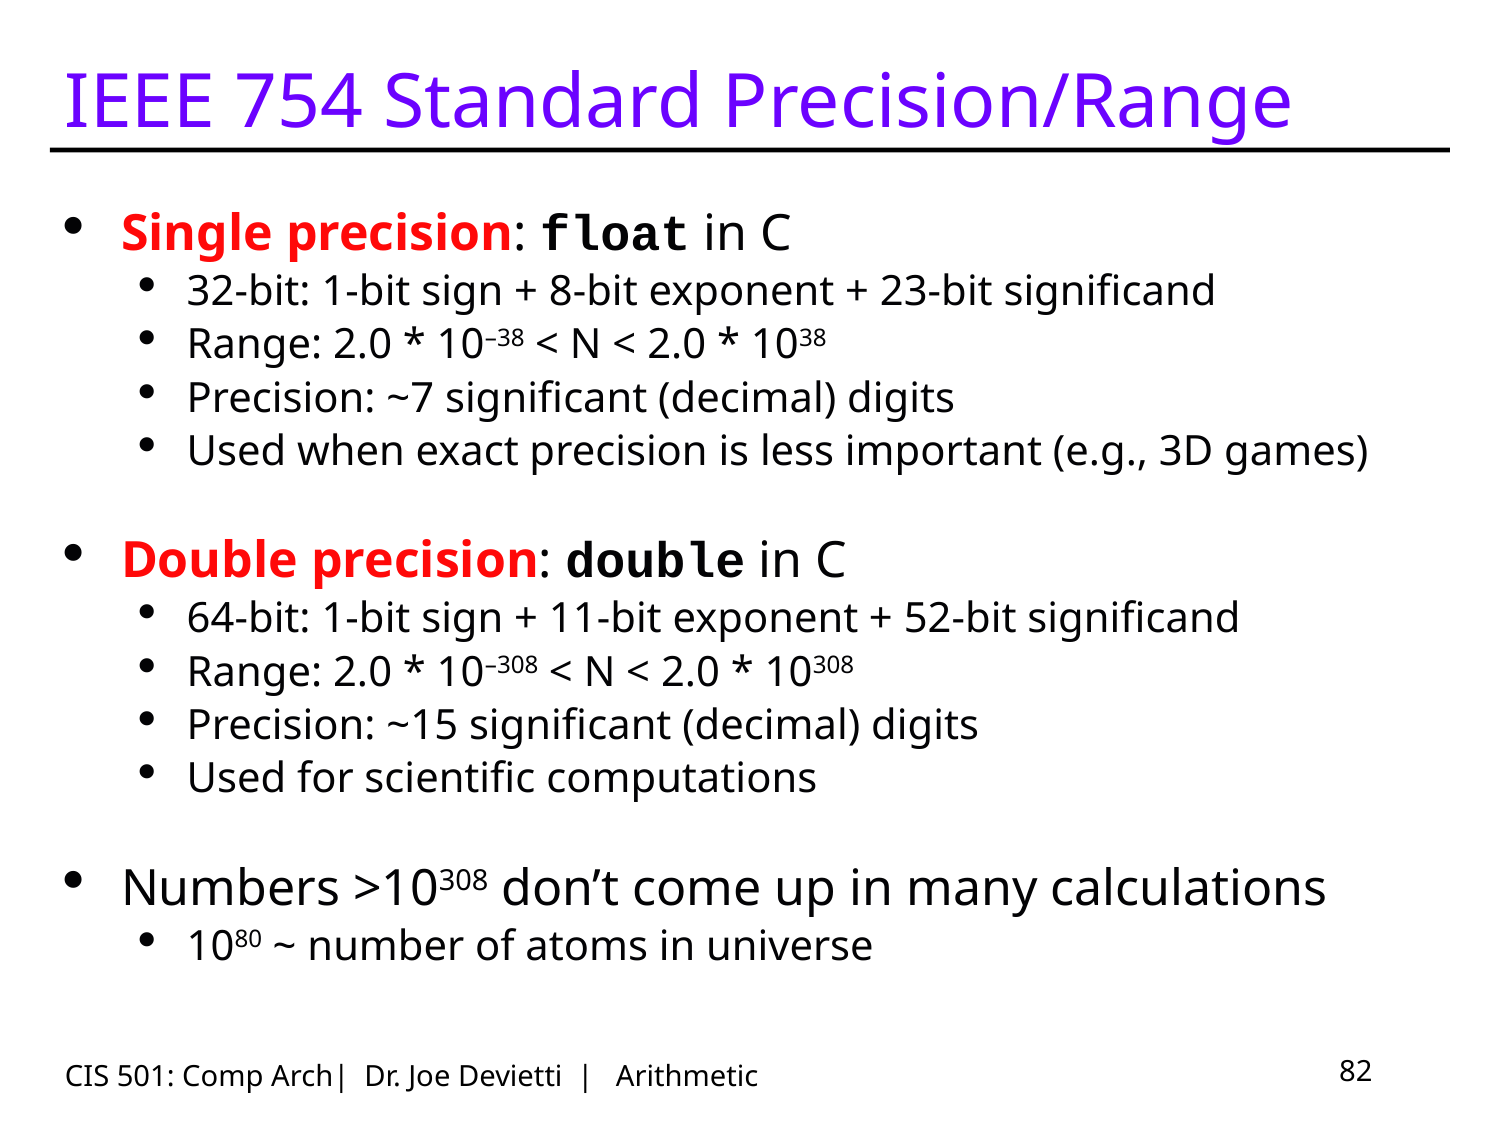

IEEE 754 Standard Precision/Range
Single precision: float in C
32-bit: 1-bit sign + 8-bit exponent + 23-bit significand
Range: 2.0 * 10–38 < N < 2.0 * 1038
Precision: ~7 significant (decimal) digits
Used when exact precision is less important (e.g., 3D games)
Double precision: double in C
64-bit: 1-bit sign + 11-bit exponent + 52-bit significand
Range: 2.0 * 10–308 < N < 2.0 * 10308
Precision: ~15 significant (decimal) digits
Used for scientific computations
Numbers >10308 don’t come up in many calculations
1080 ~ number of atoms in universe
CIS 501: Comp Arch| Dr. Joe Devietti | Arithmetic